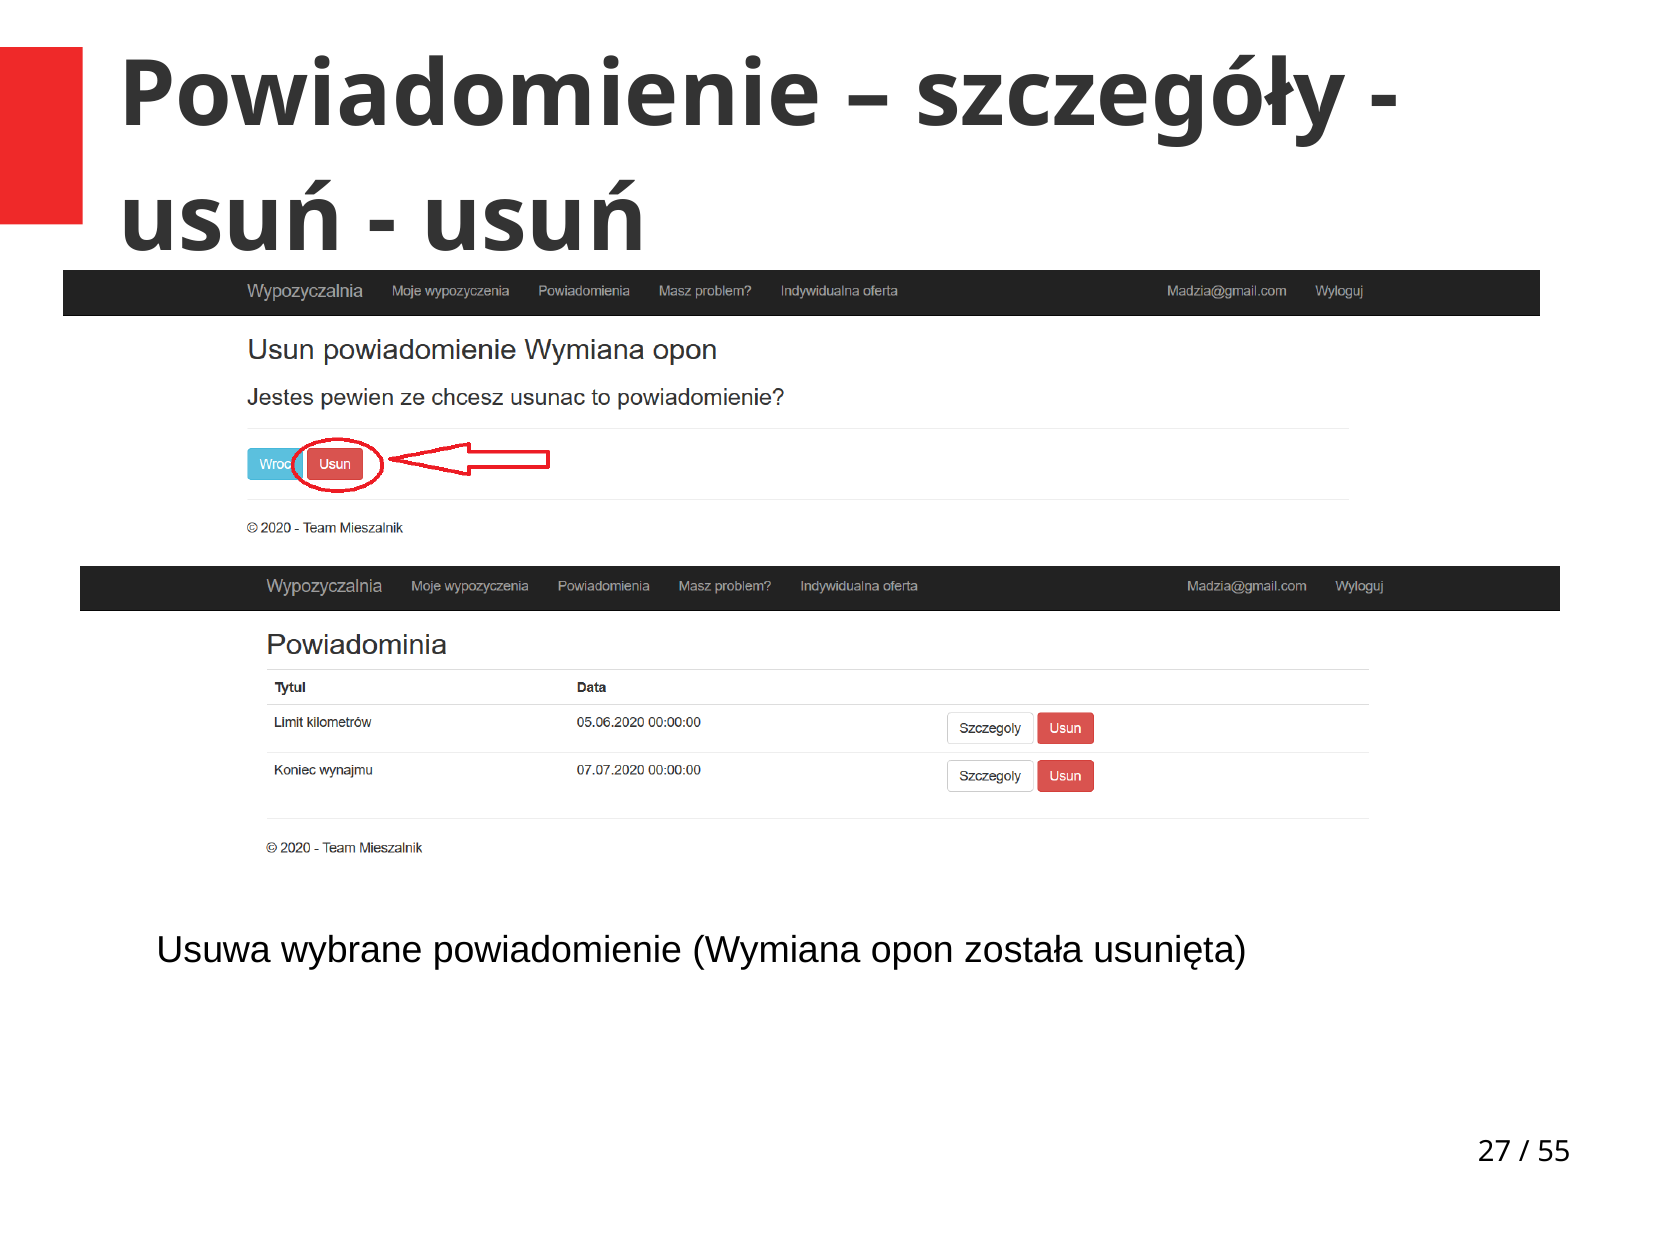

# Powiadomienie – szczegóły - usuń - usuń
Usuwa wybrane powiadomienie (Wymiana opon została usunięta)
27